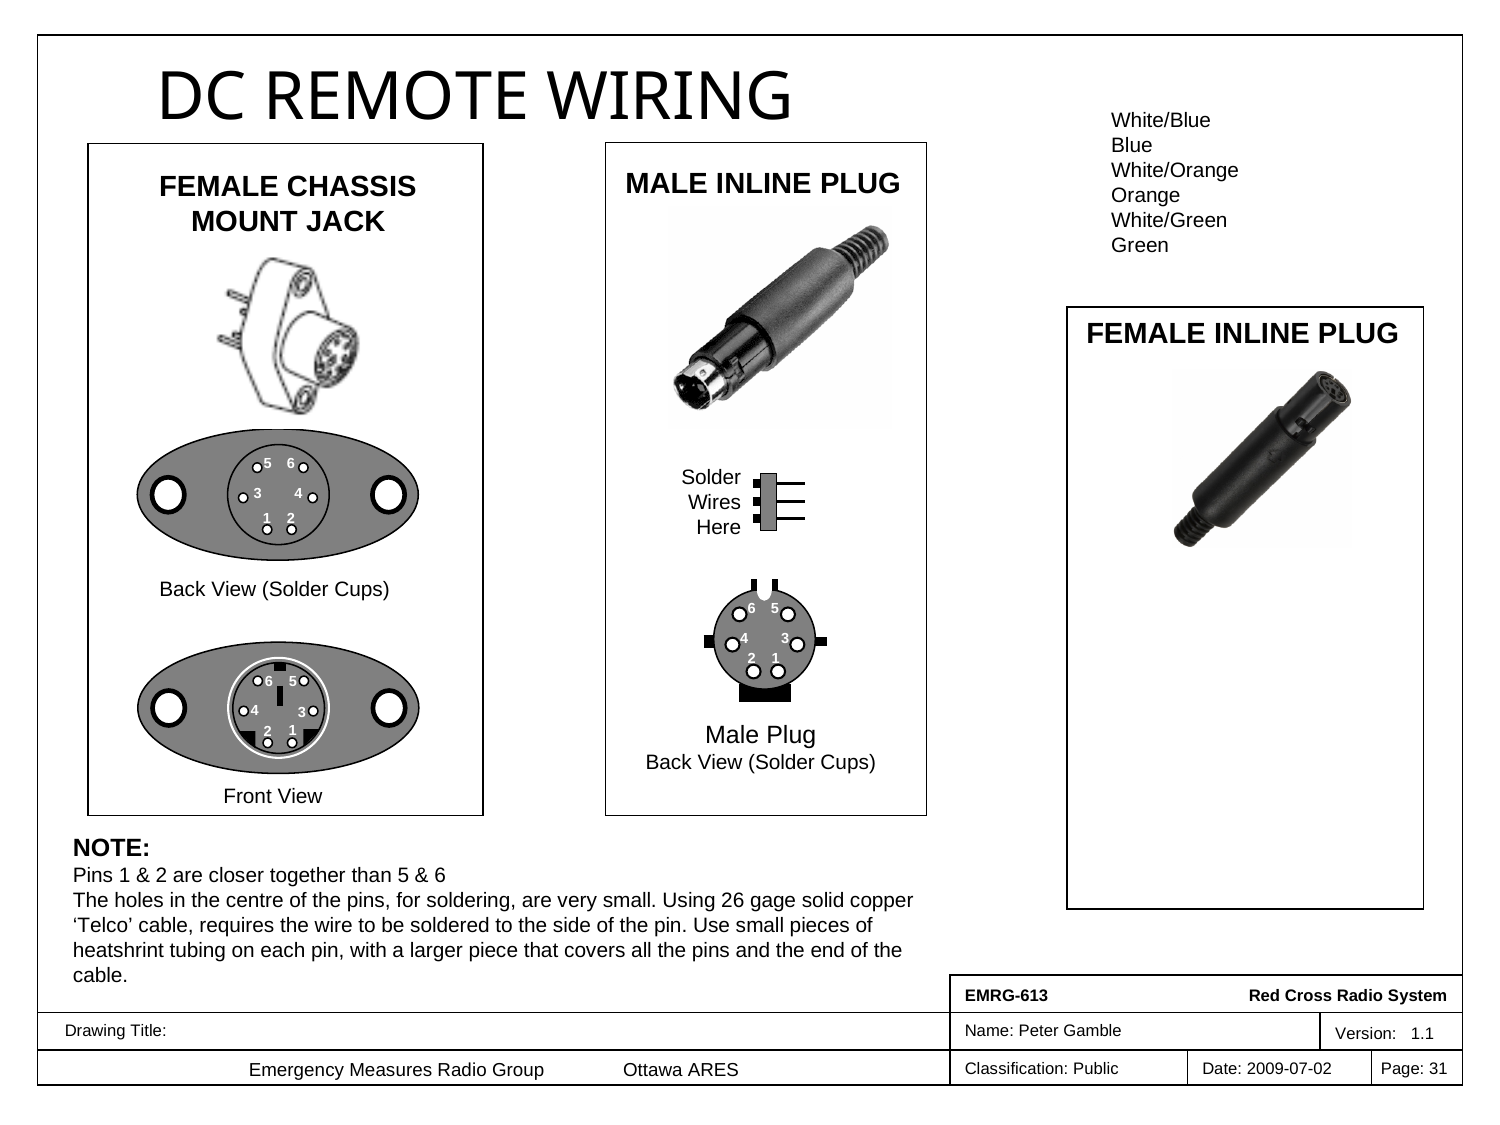

DC REMOTE WIRING
White/Blue
Blue
White/Orange
Orange
White/Green
Green
MALE INLINE PLUG
FEMALE CHASSIS MOUNT JACK
FEMALE INLINE PLUG
5
6
3
4
1
2
Solder Wires Here
Back View (Solder Cups)
6
5
4
3
2
1
5
6
4
3
1
2
Male Plug
Back View (Solder Cups)
Front View
NOTE:
Pins 1 & 2 are closer together than 5 & 6
The holes in the centre of the pins, for soldering, are very small. Using 26 gage solid copper ‘Telco’ cable, requires the wire to be soldered to the side of the pin. Use small pieces of heatshrint tubing on each pin, with a larger piece that covers all the pins and the end of the cable.
Emergency Measures Radio Group Ottawa ARES
Page: